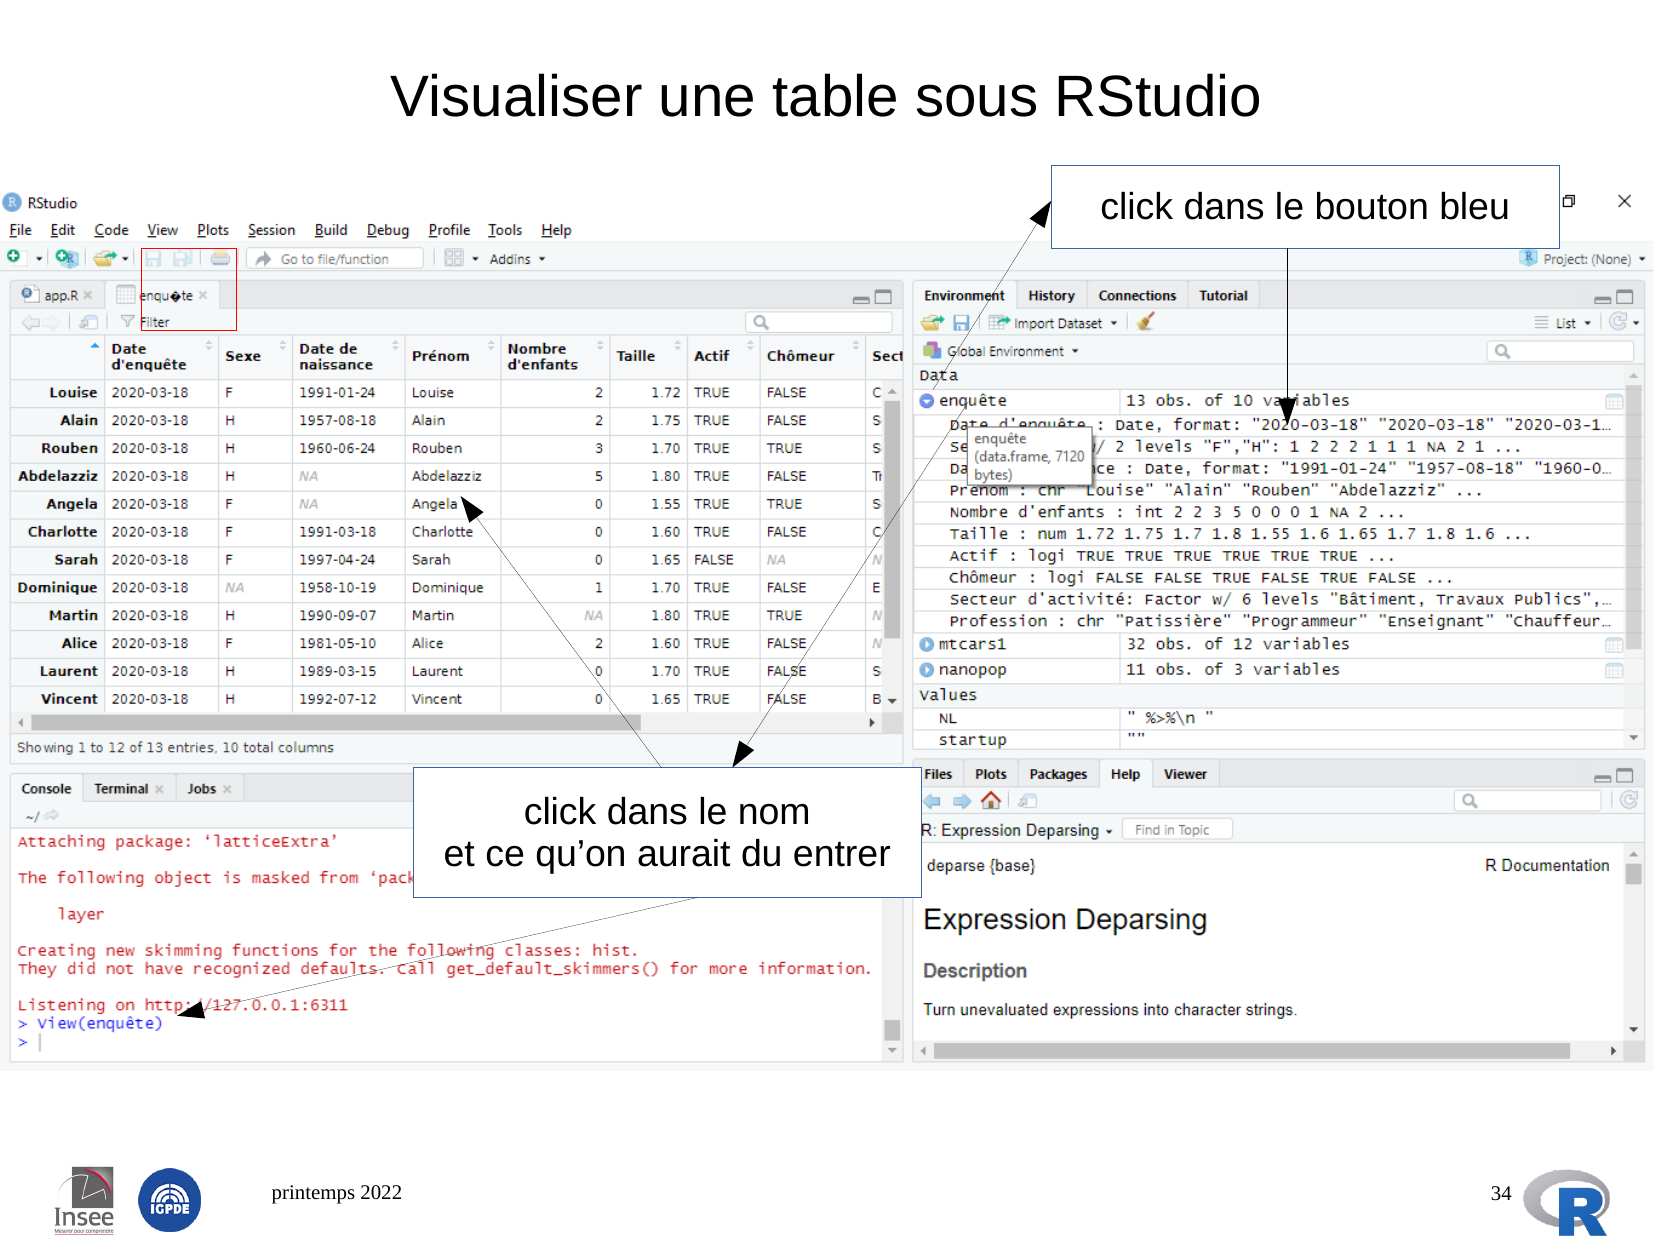

# Visualiser une table sous RStudio
click dans le bouton bleu
click dans le nom
et ce qu’on aurait du entrer
printemps 2022
34